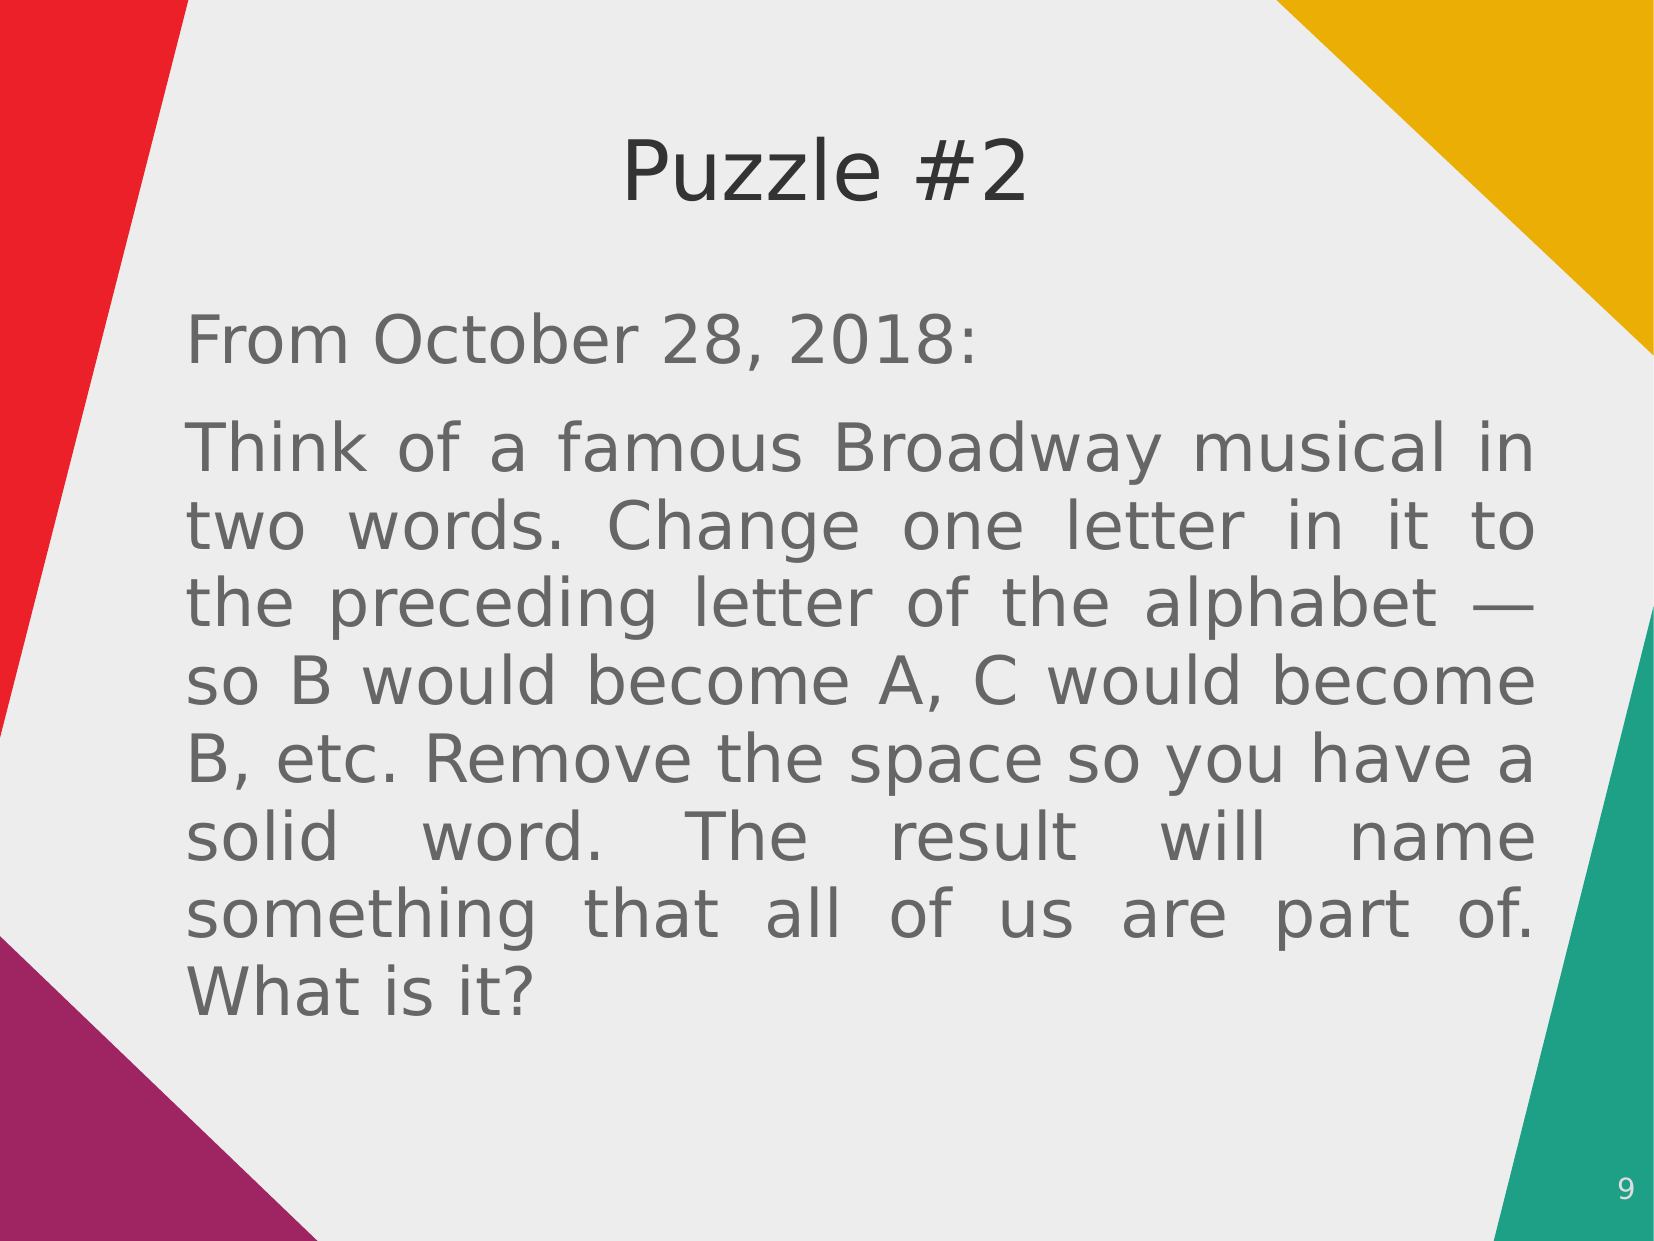

# Puzzle #2
From October 28, 2018:
Think of a famous Broadway musical in two words. Change one letter in it to the preceding letter of the alphabet — so B would become A, C would become B, etc. Remove the space so you have a solid word. The result will name something that all of us are part of. What is it?
9